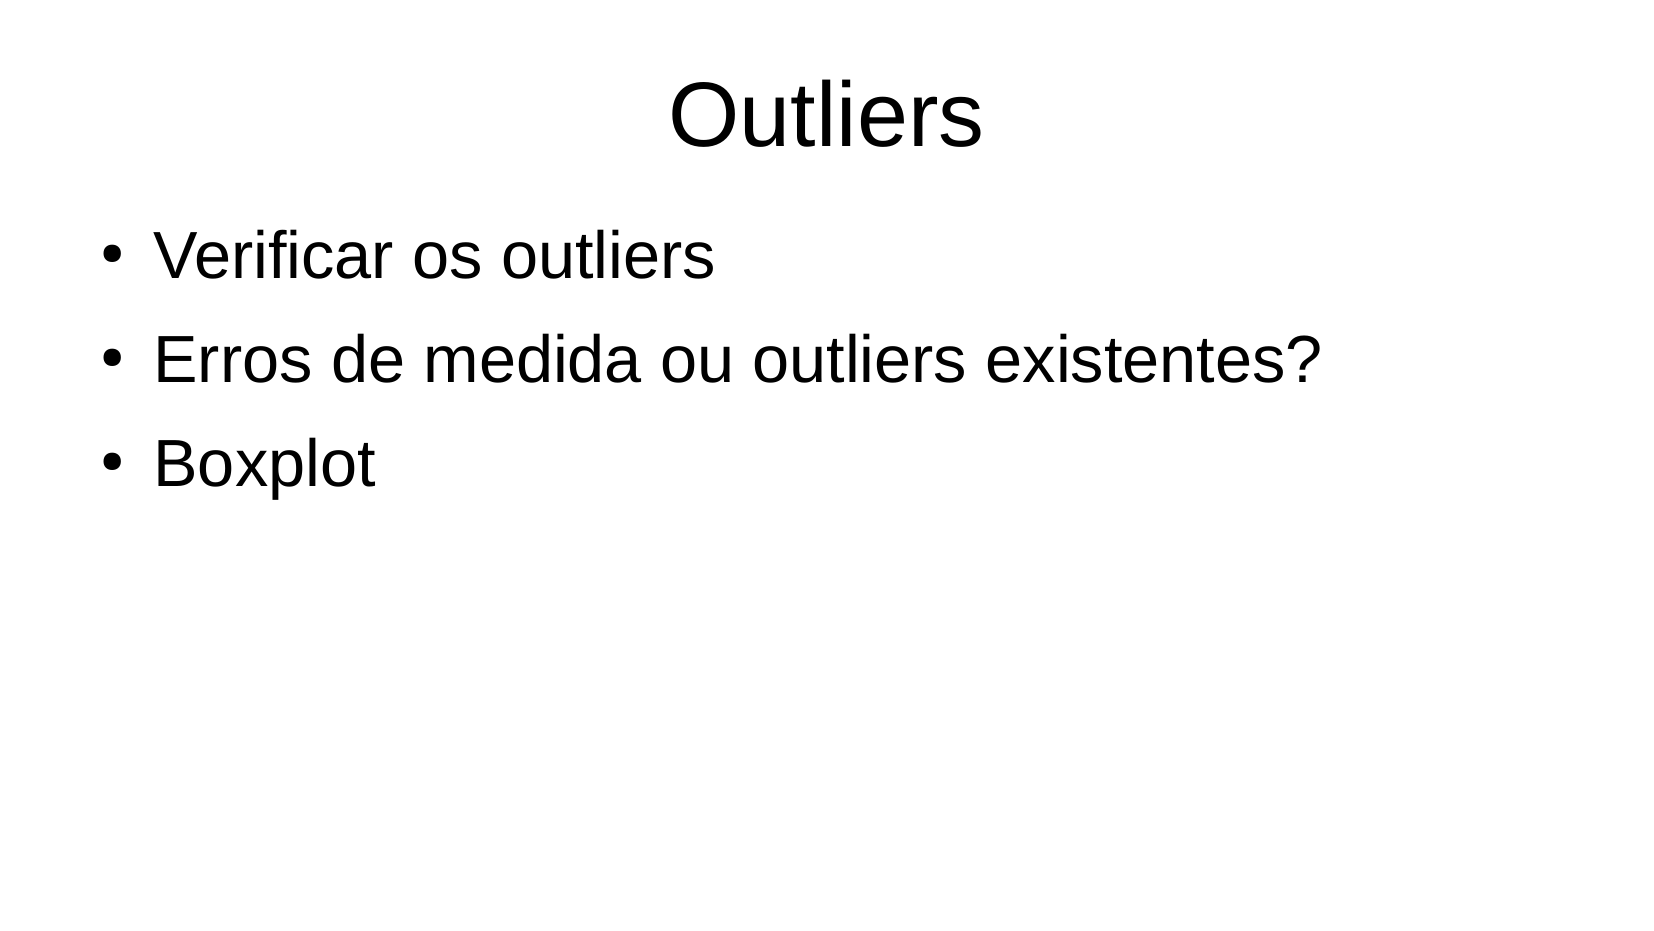

# Outliers
Verificar os outliers
Erros de medida ou outliers existentes?
Boxplot